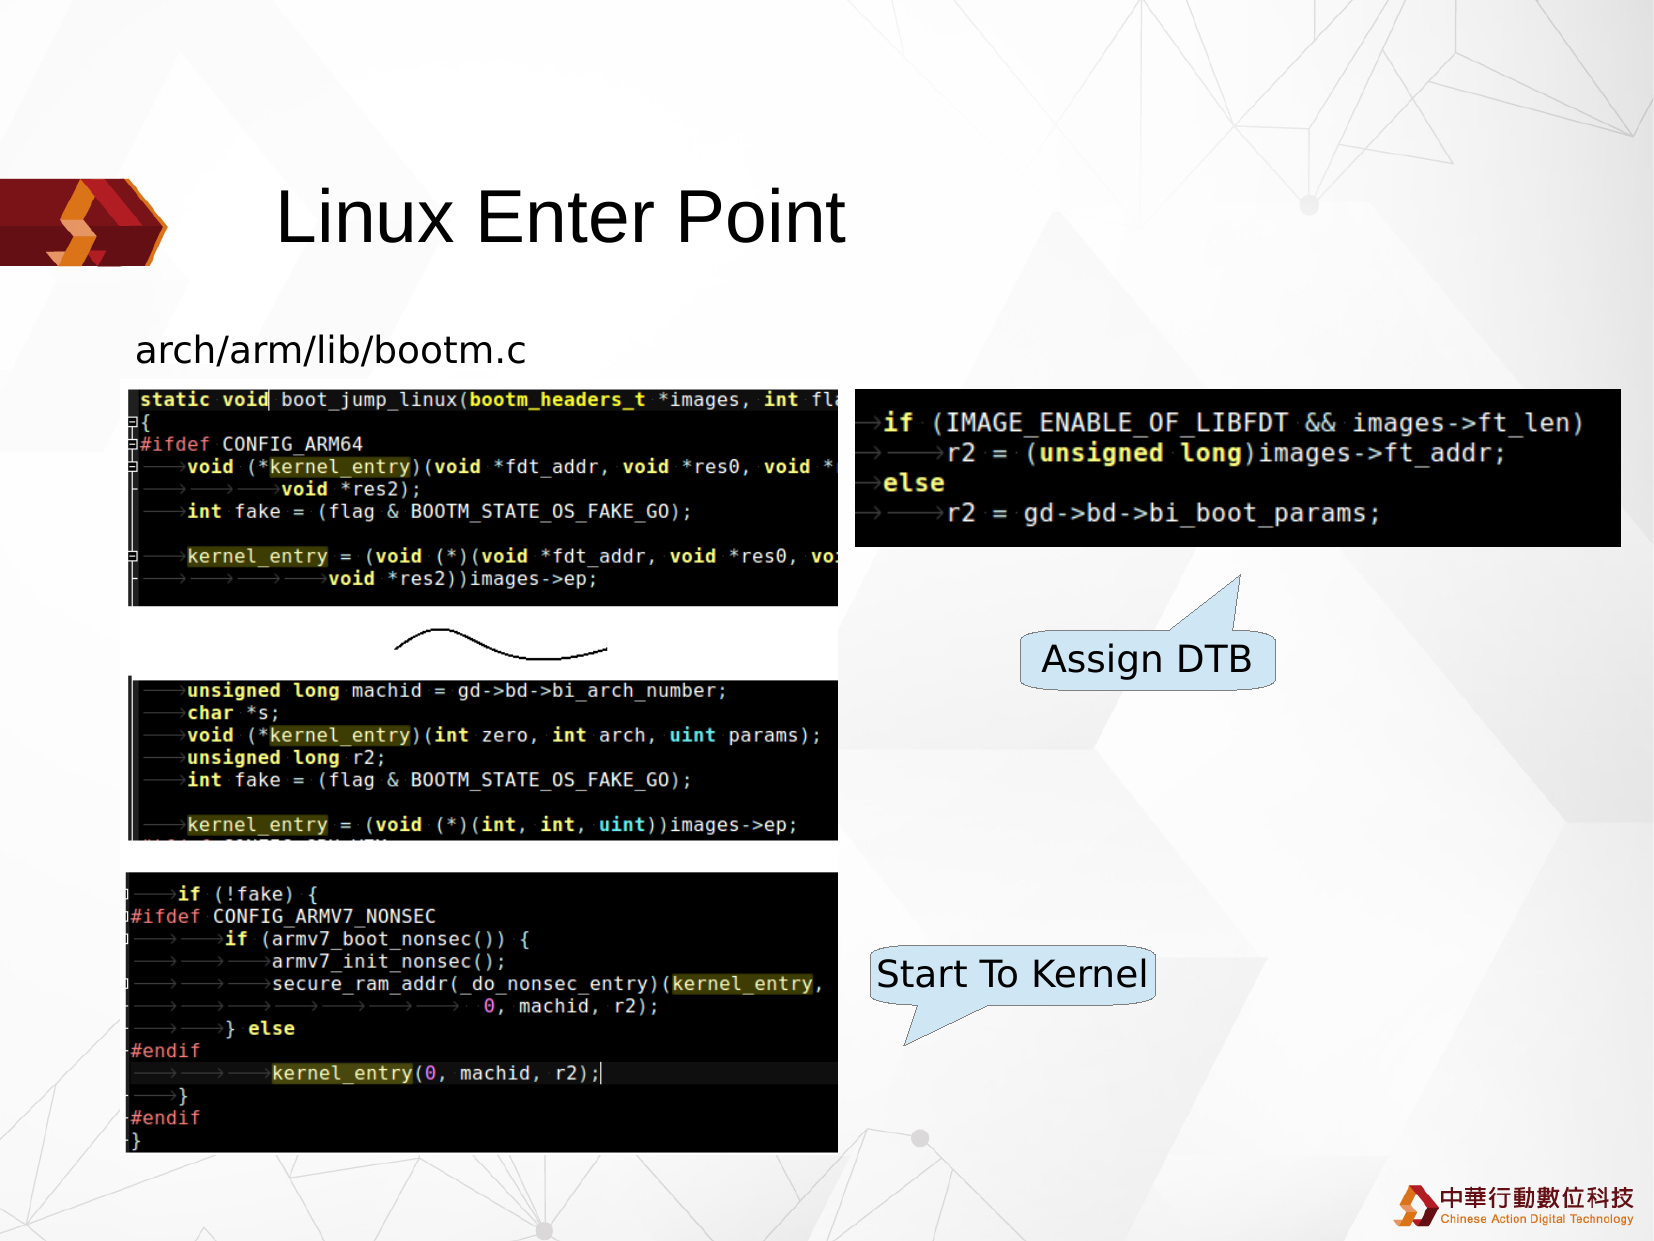

# Linux Enter Point
arch/arm/lib/bootm.c
Assign DTB
Start To Kernel